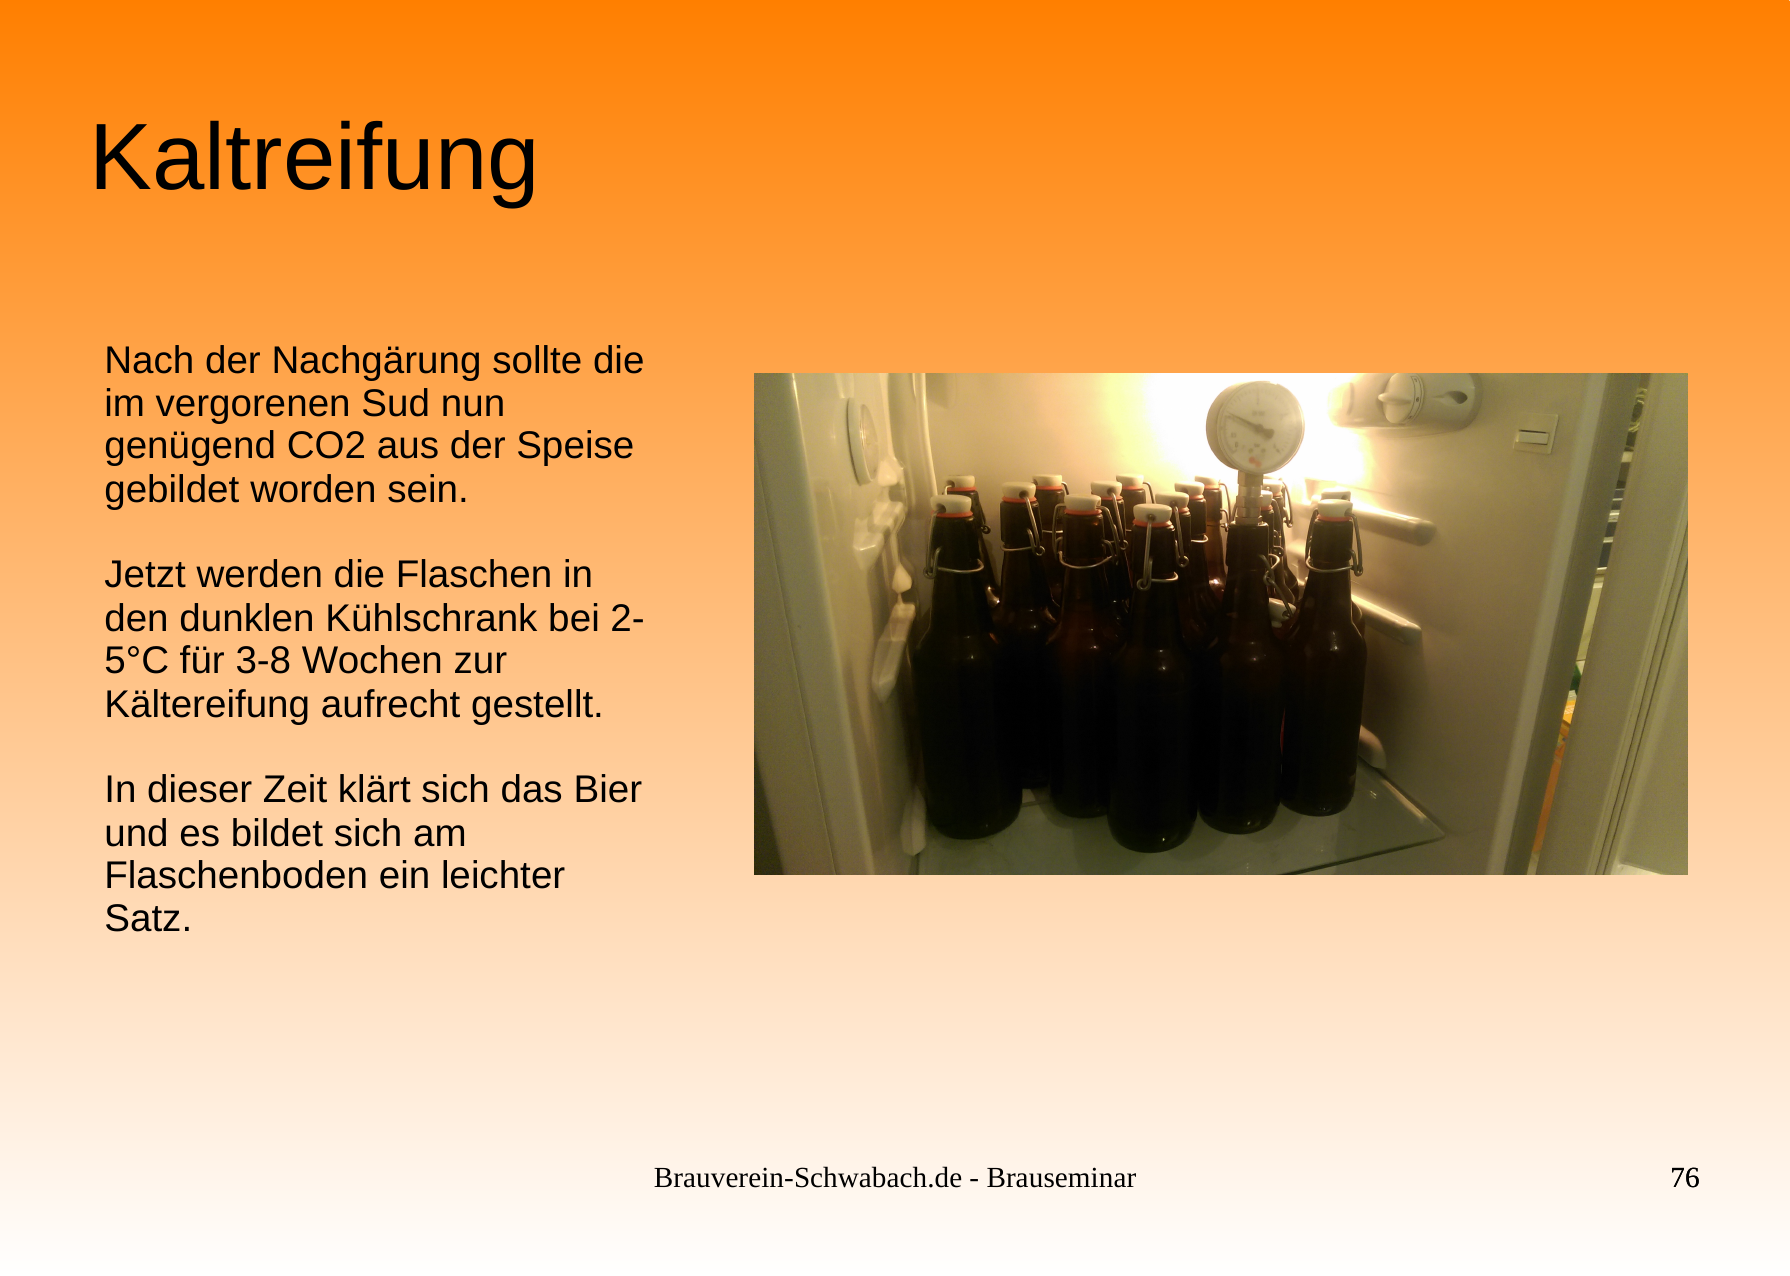

# Kaltreifung
Nach der Nachgärung sollte die im vergorenen Sud nun genügend CO2 aus der Speise gebildet worden sein.
Jetzt werden die Flaschen in den dunklen Kühlschrank bei 2-5°C für 3-8 Wochen zur Kältereifung aufrecht gestellt.
In dieser Zeit klärt sich das Bier und es bildet sich am Flaschenboden ein leichter Satz.
Brauverein-Schwabach.de - Brauseminar
76